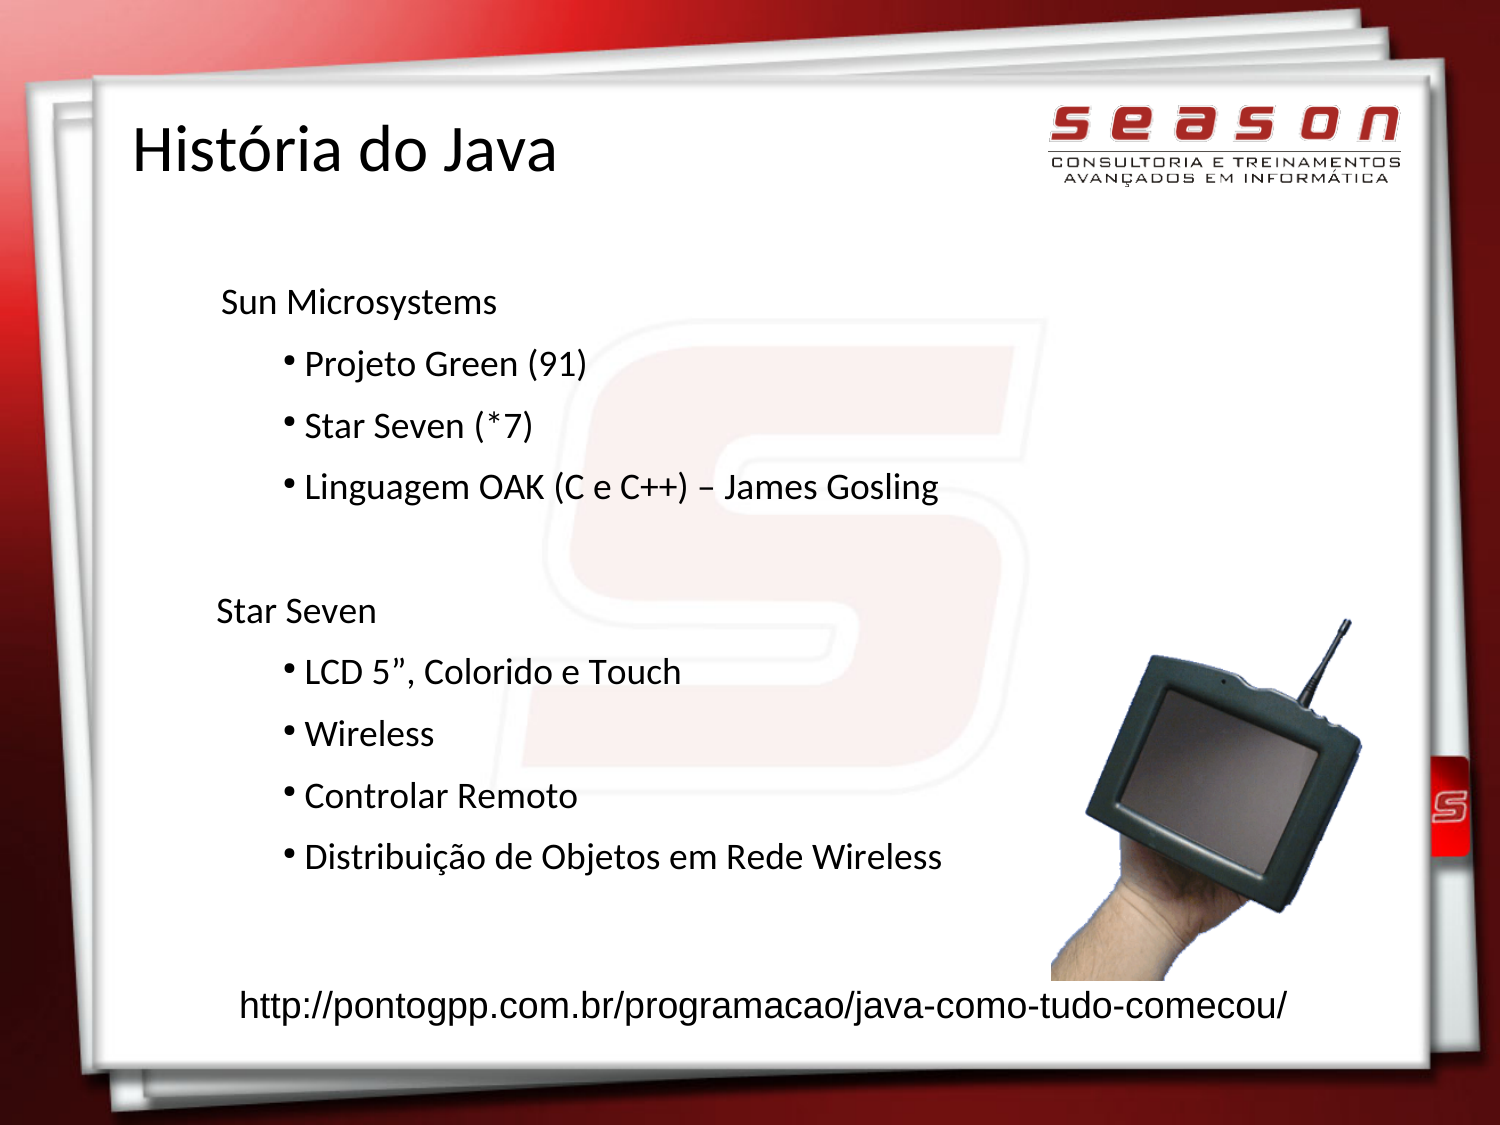

# História do Java
Sun Microsystems
 Projeto Green (91)
 Star Seven (*7)
 Linguagem OAK (C e C++) – James Gosling
 Star Seven
 LCD 5”, Colorido e Touch
 Wireless
 Controlar Remoto
 Distribuição de Objetos em Rede Wireless
http://pontogpp.com.br/programacao/java-como-tudo-comecou/